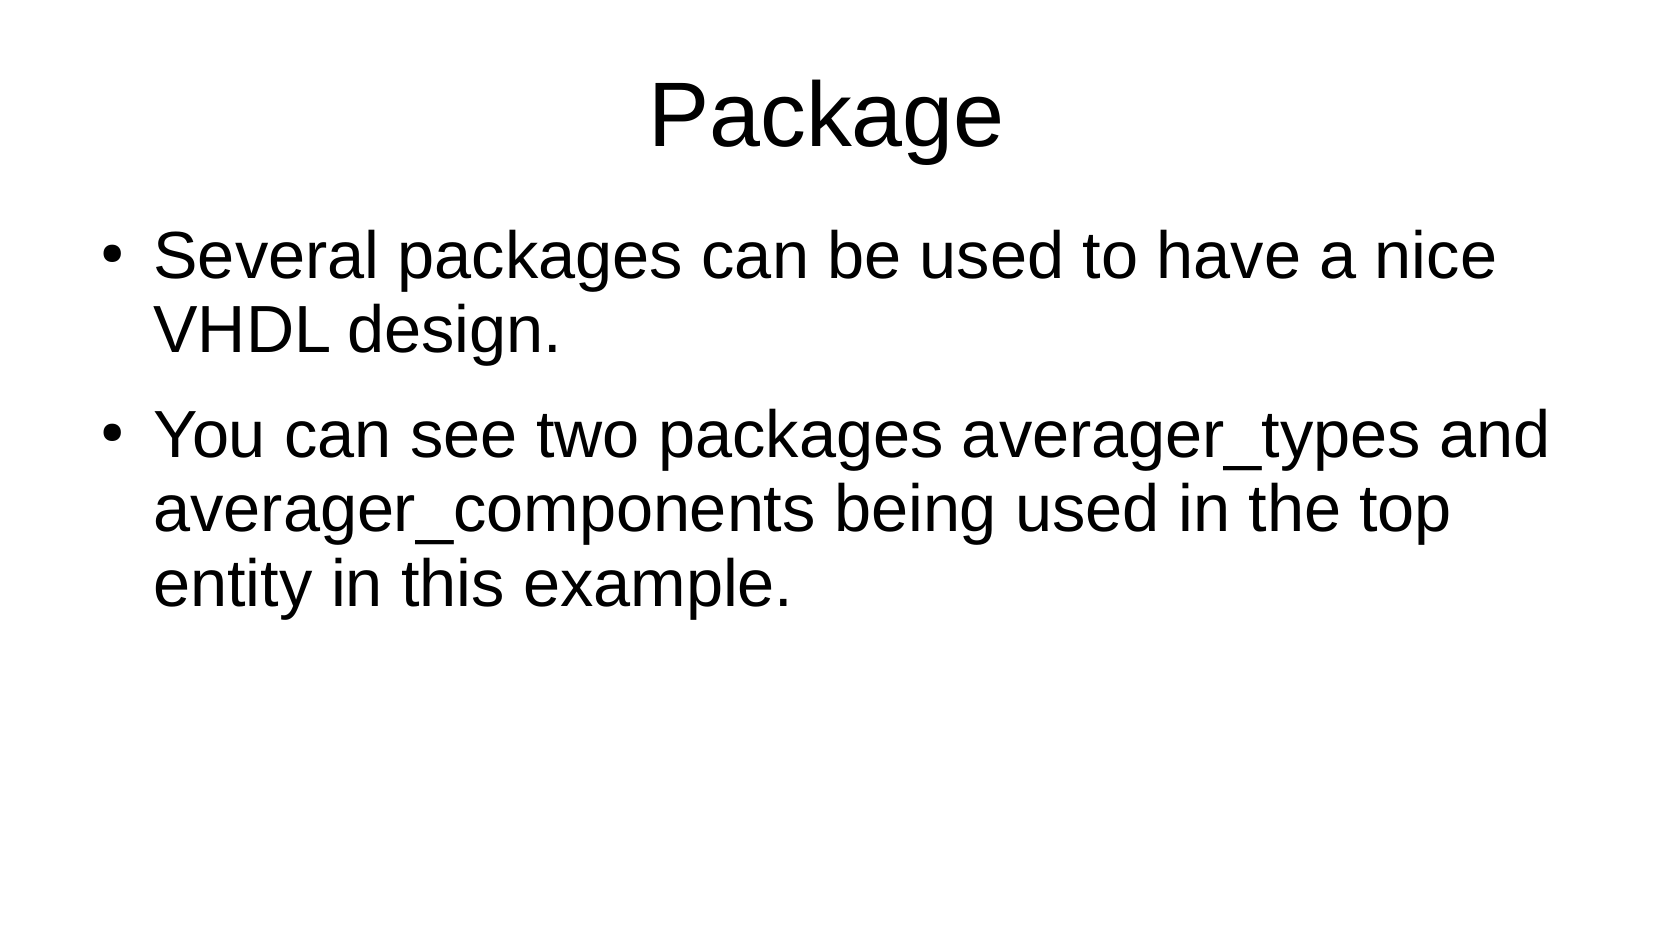

# Package
Several packages can be used to have a nice VHDL design.
You can see two packages averager_types and averager_components being used in the top entity in this example.